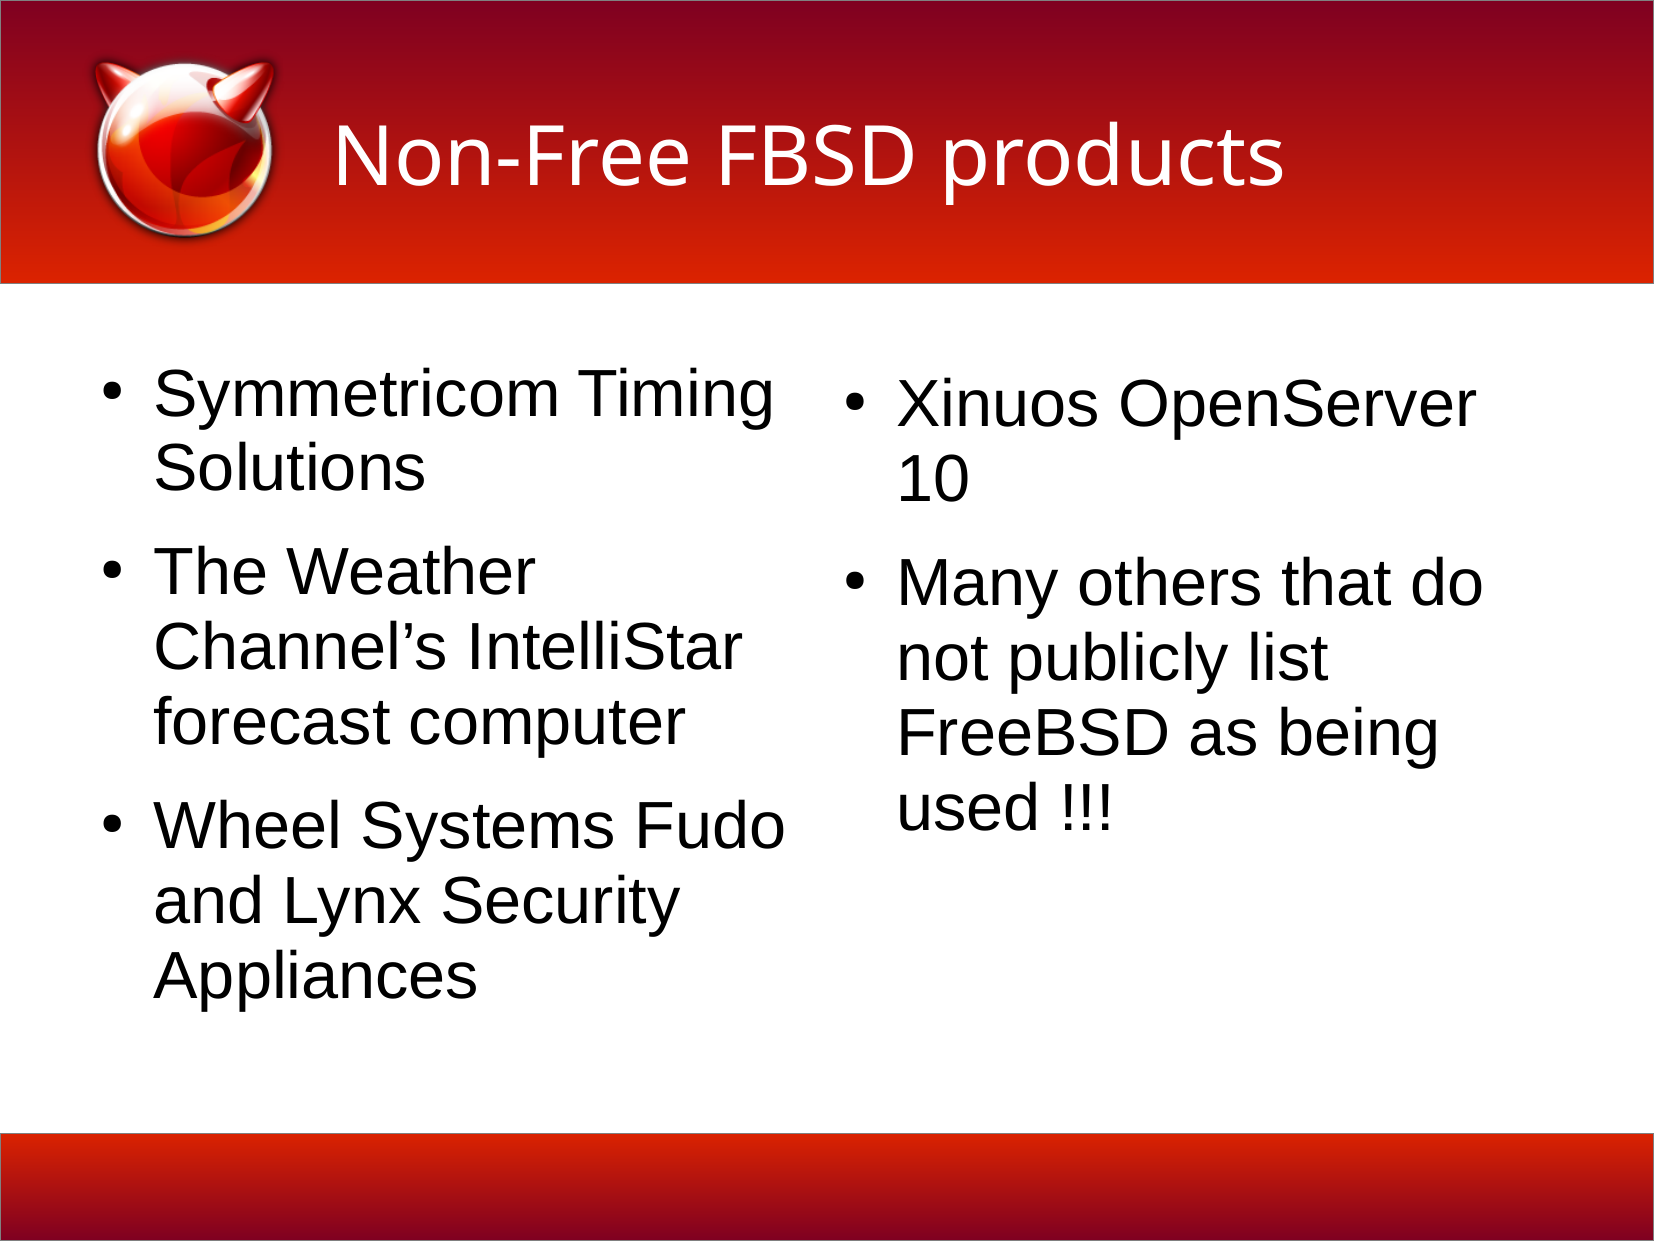

# Non-Free FBSD products
Symmetricom Timing Solutions
The Weather Channel’s IntelliStar forecast computer
Wheel Systems Fudo and Lynx Security Appliances
Xinuos OpenServer 10
Many others that do not publicly list FreeBSD as being used !!!